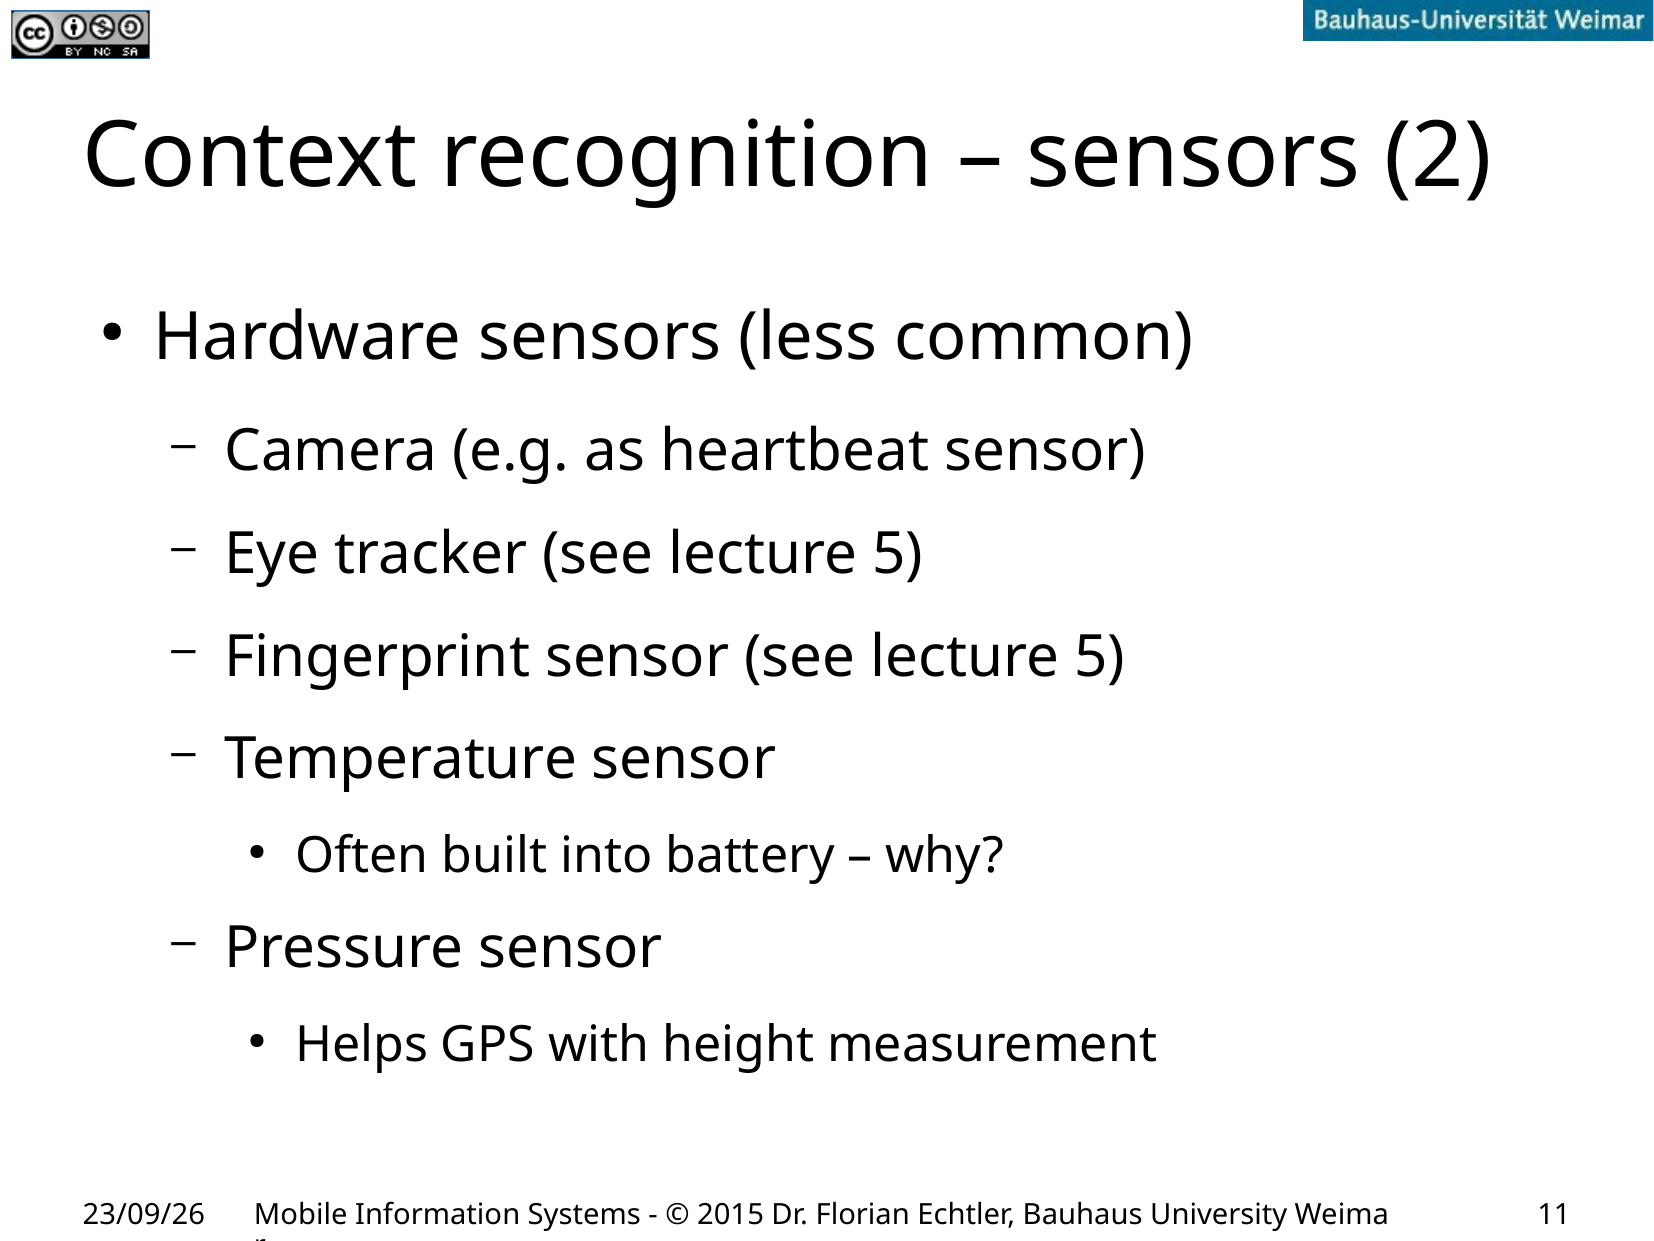

# Context recognition – sensors (2)
Hardware sensors (less common)
Camera (e.g. as heartbeat sensor)
Eye tracker (see lecture 5)
Fingerprint sensor (see lecture 5)
Temperature sensor
Often built into battery – why?
Pressure sensor
Helps GPS with height measurement
Mobile Information Systems - © 2015 Dr. Florian Echtler, Bauhaus University Weimar
11